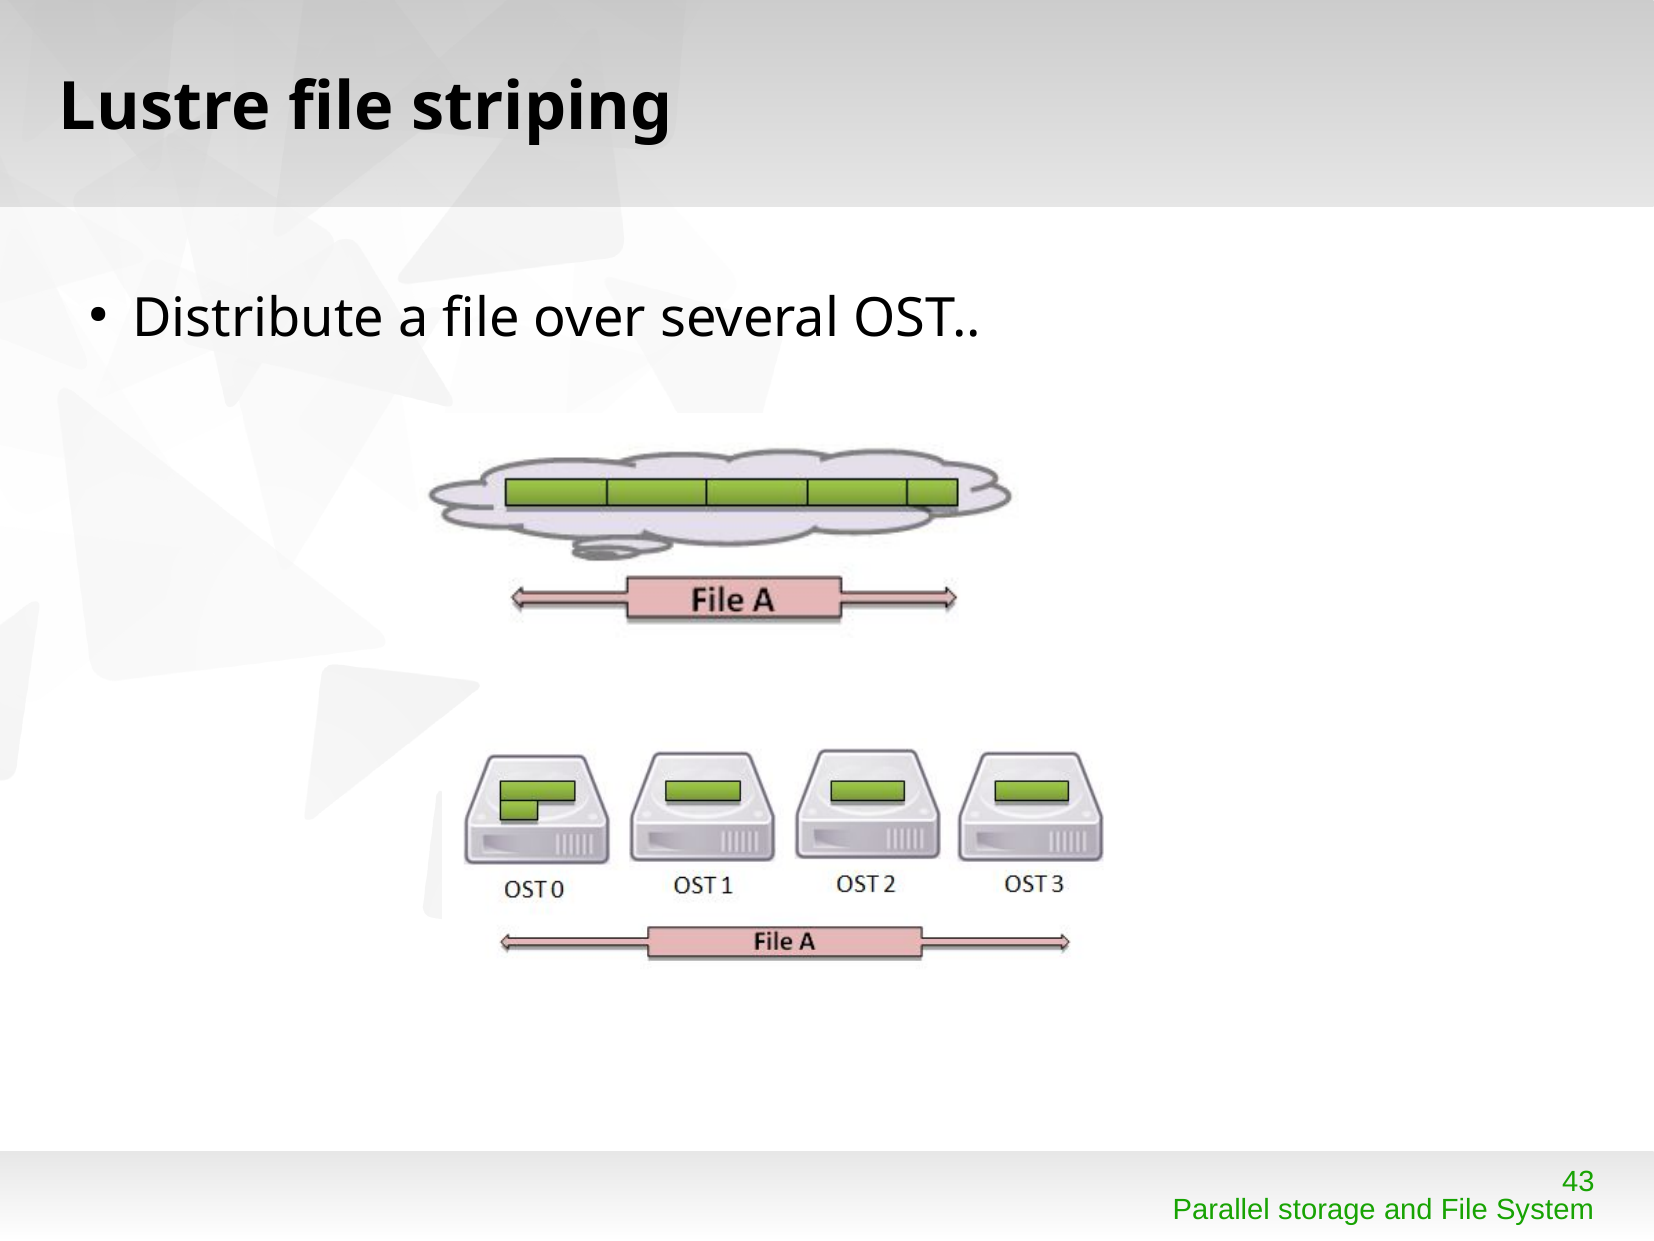

Lustre file striping
# Distribute a file over several OST..
43
Parallel storage and File System